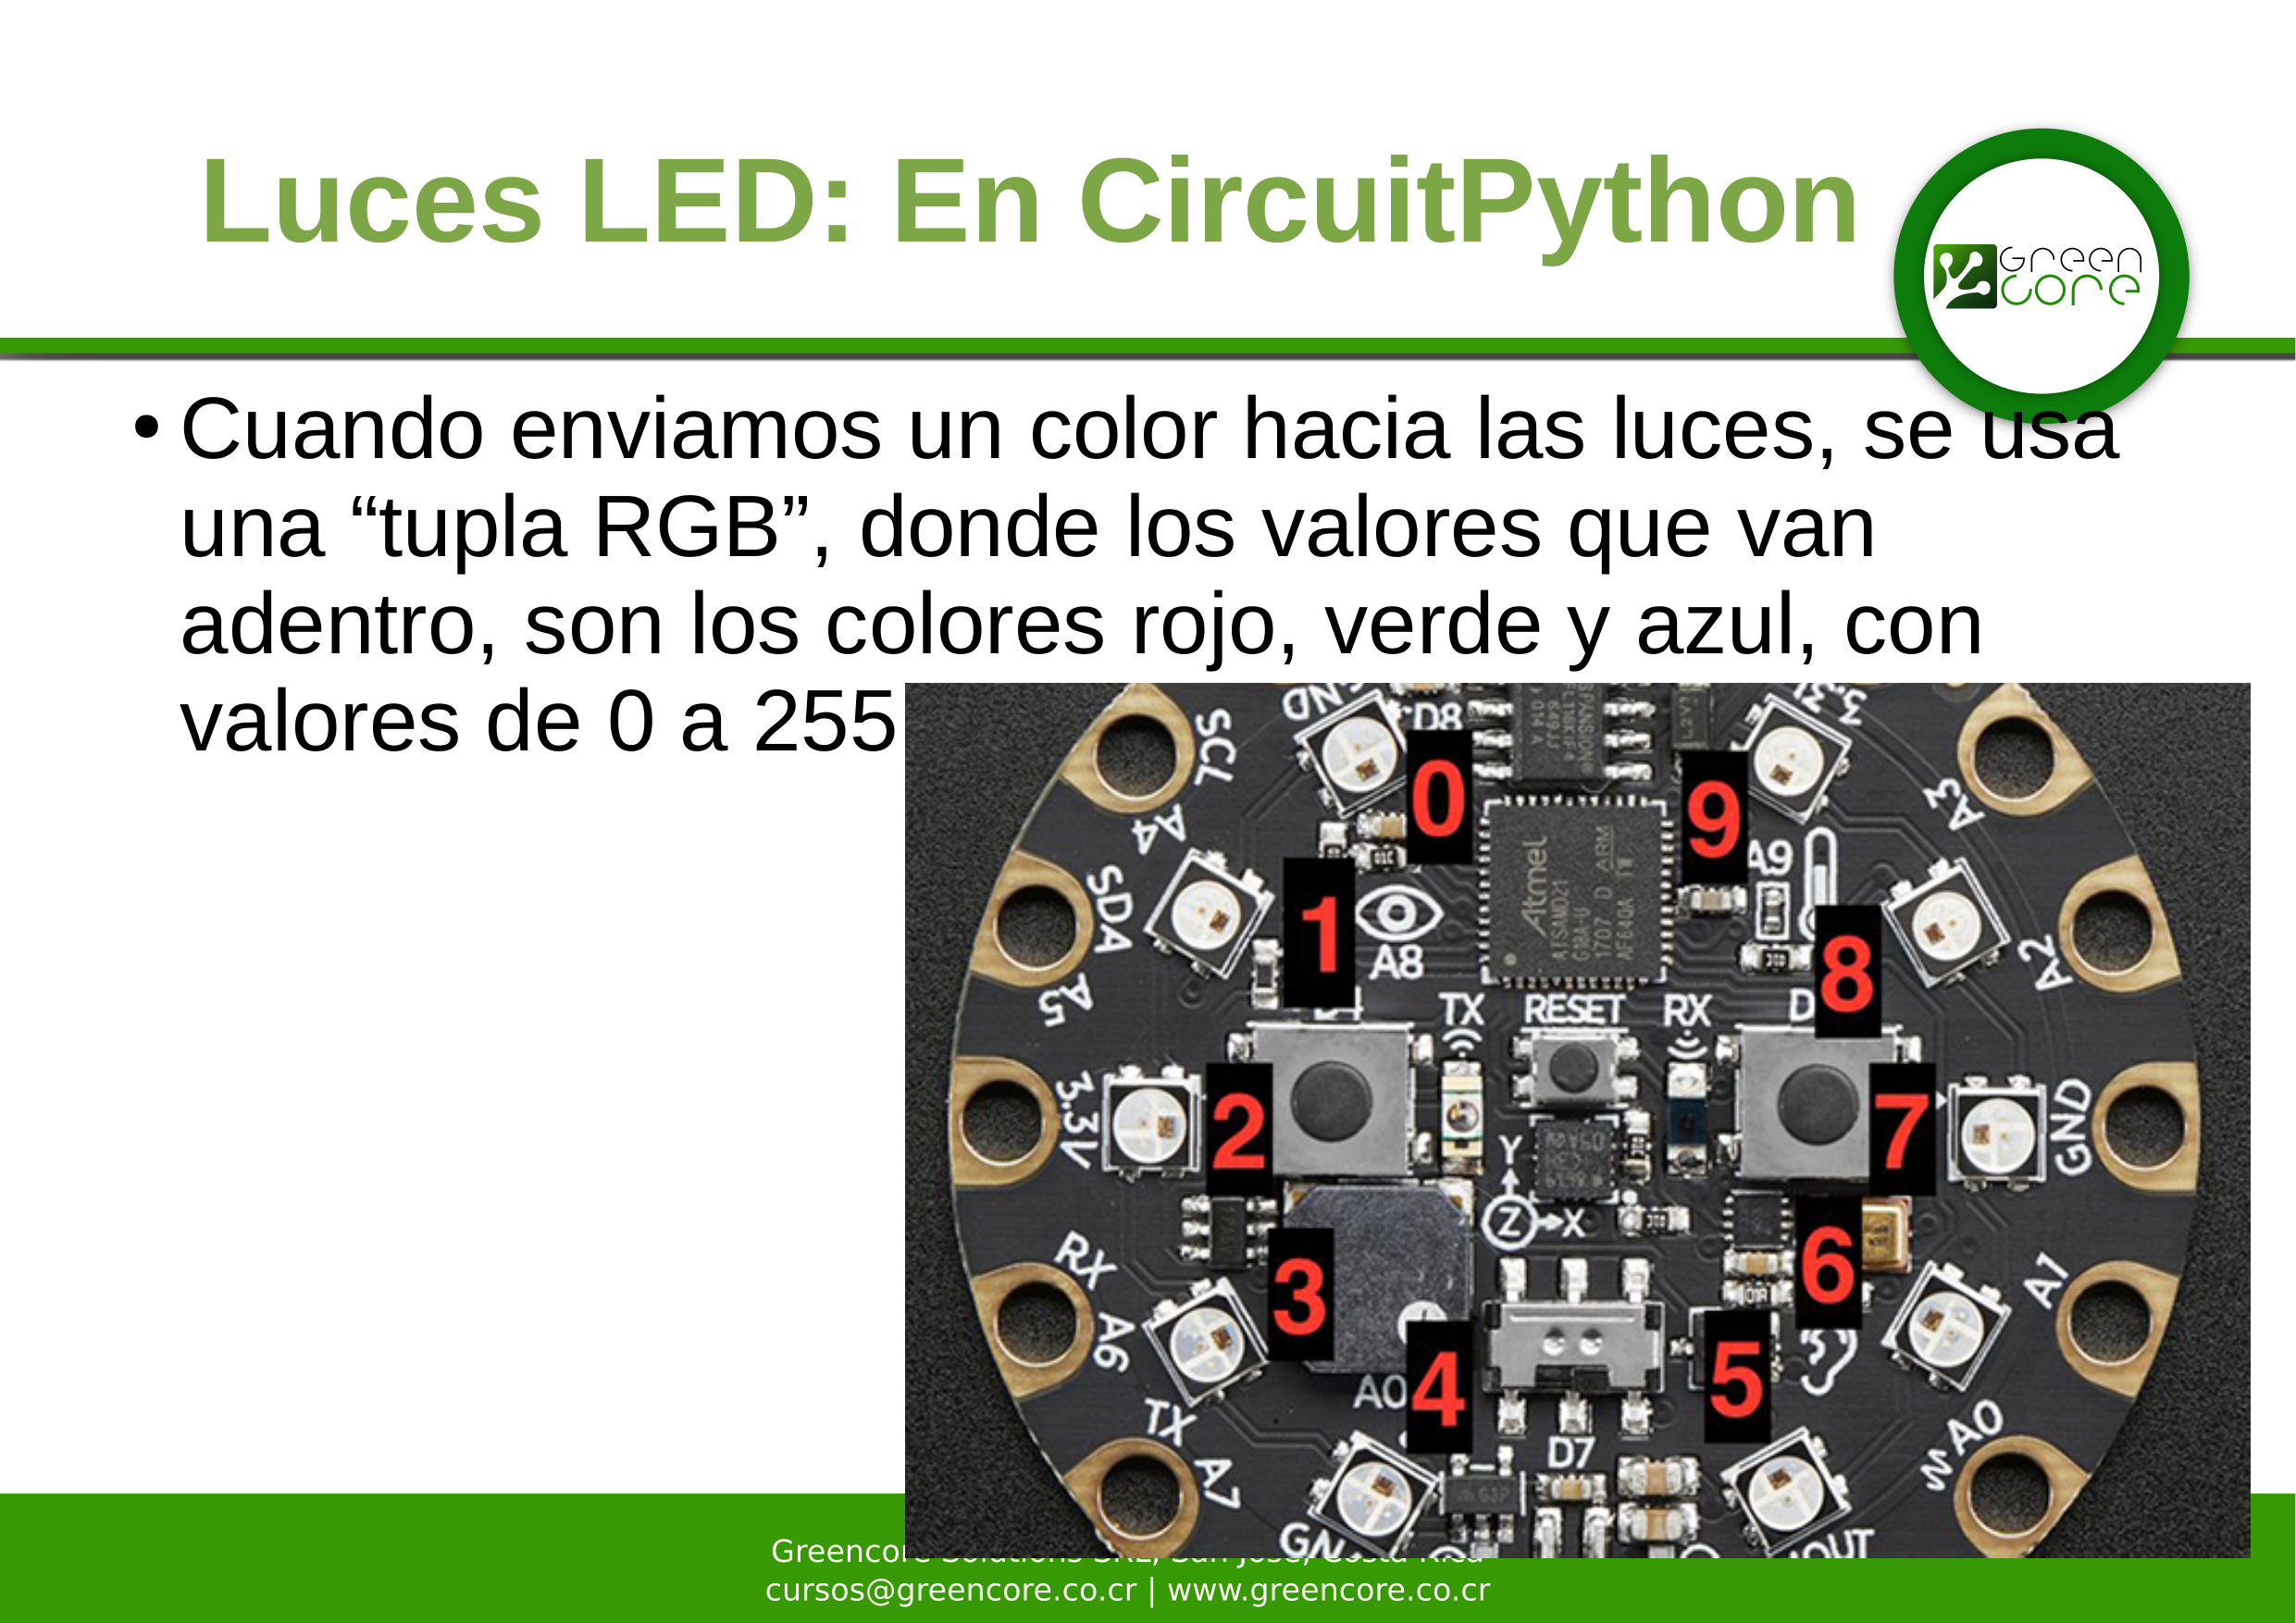

# Luces LED: En CircuitPython
Cuando enviamos un color hacia las luces, se usa una “tupla RGB”, donde los valores que van adentro, son los colores rojo, verde y azul, con valores de 0 a 255